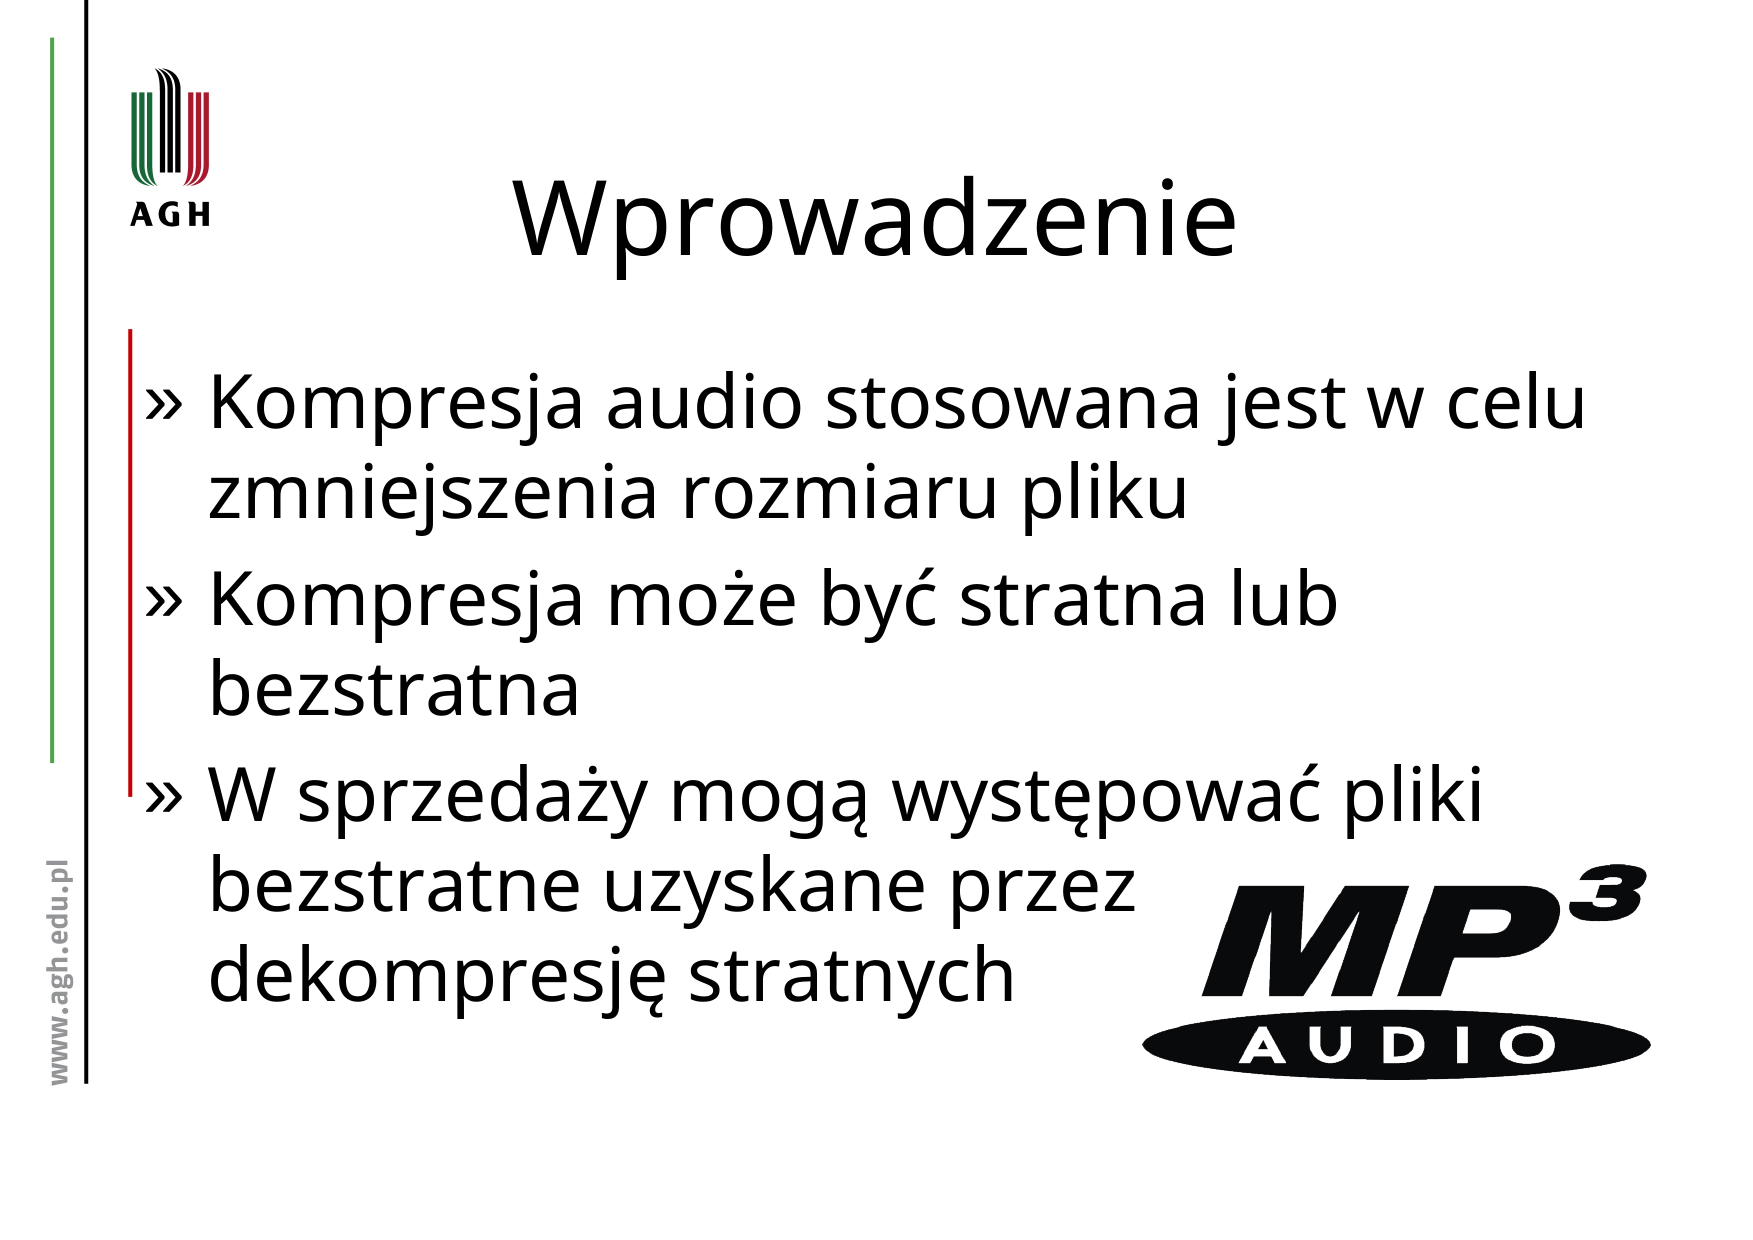

# Wprowadzenie
Kompresja audio stosowana jest w celu zmniejszenia rozmiaru pliku
Kompresja może być stratna lub bezstratna
W sprzedaży mogą występować pliki bezstratne uzyskane przez dekompresję stratnych